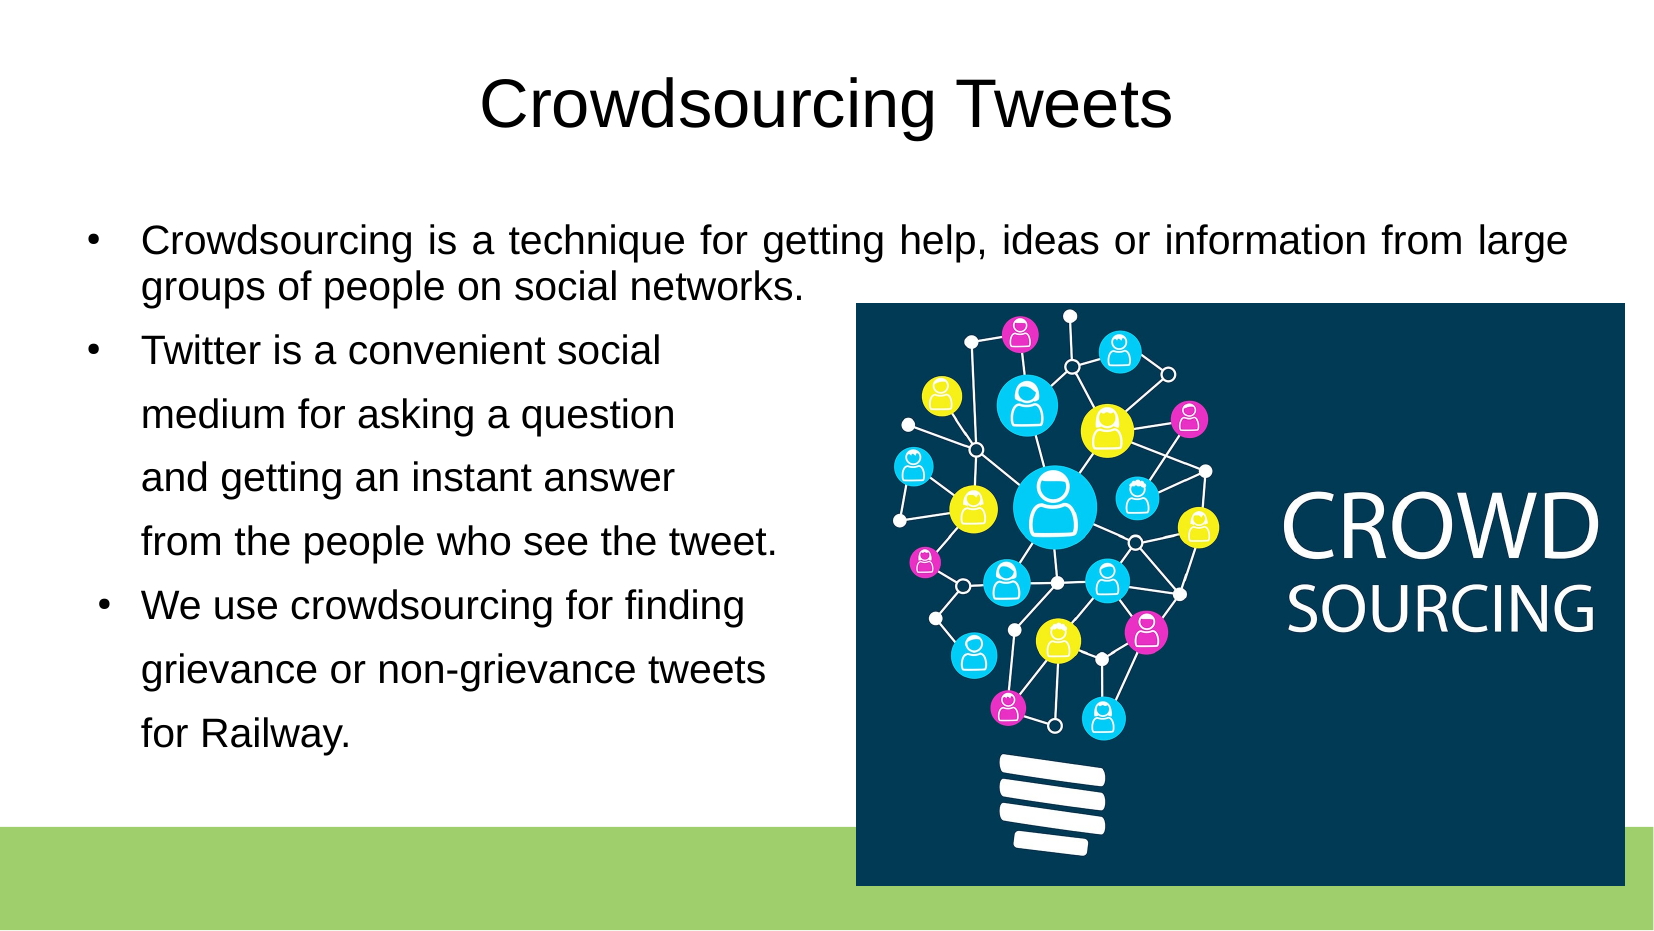

# Crowdsourcing Tweets
Crowdsourcing is a technique for getting help, ideas or information from large groups of people on social networks.
Twitter is a convenient social
medium for asking a question
and getting an instant answer
from the people who see the tweet.
We use crowdsourcing for finding
grievance or non-grievance tweets
for Railway.